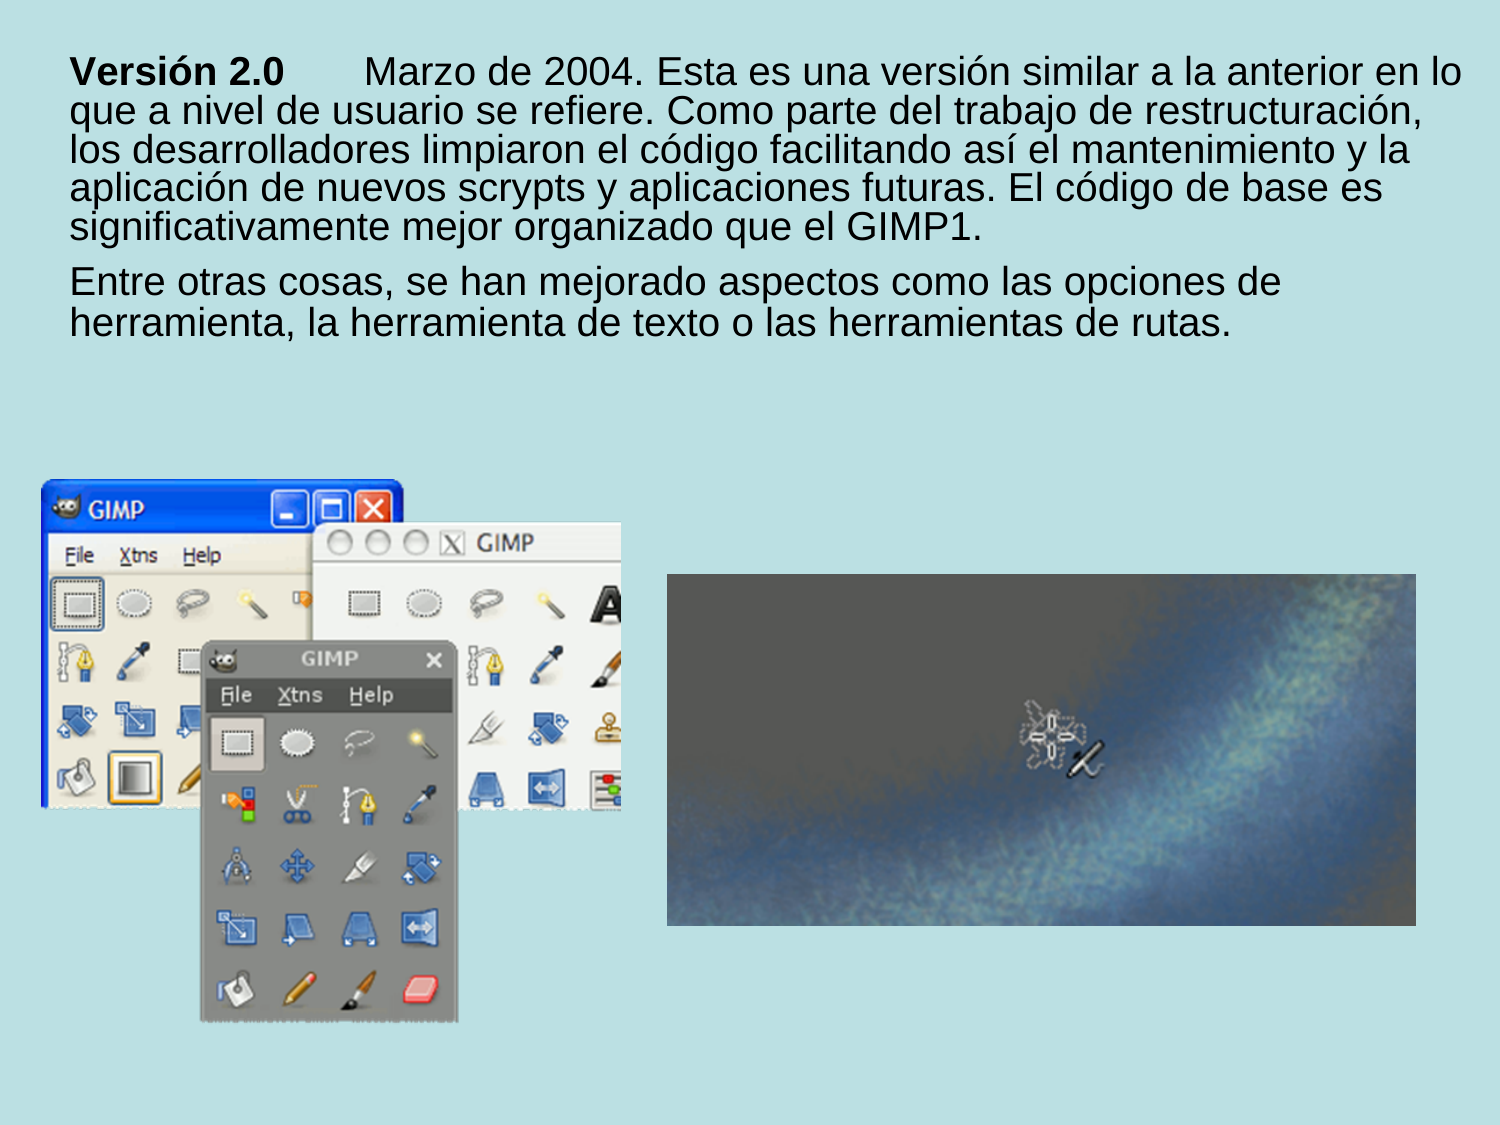

# Versión 2.0 Marzo de 2004. Esta es una versión similar a la anterior en lo que a nivel de usuario se refiere. Como parte del trabajo de restructuración, los desarrolladores limpiaron el código facilitando así el mantenimiento y la aplicación de nuevos scrypts y aplicaciones futuras. El código de base es significativamente mejor organizado que el GIMP1.
	Entre otras cosas, se han mejorado aspectos como las opciones de herramienta, la herramienta de texto o las herramientas de rutas.
| |
| --- |